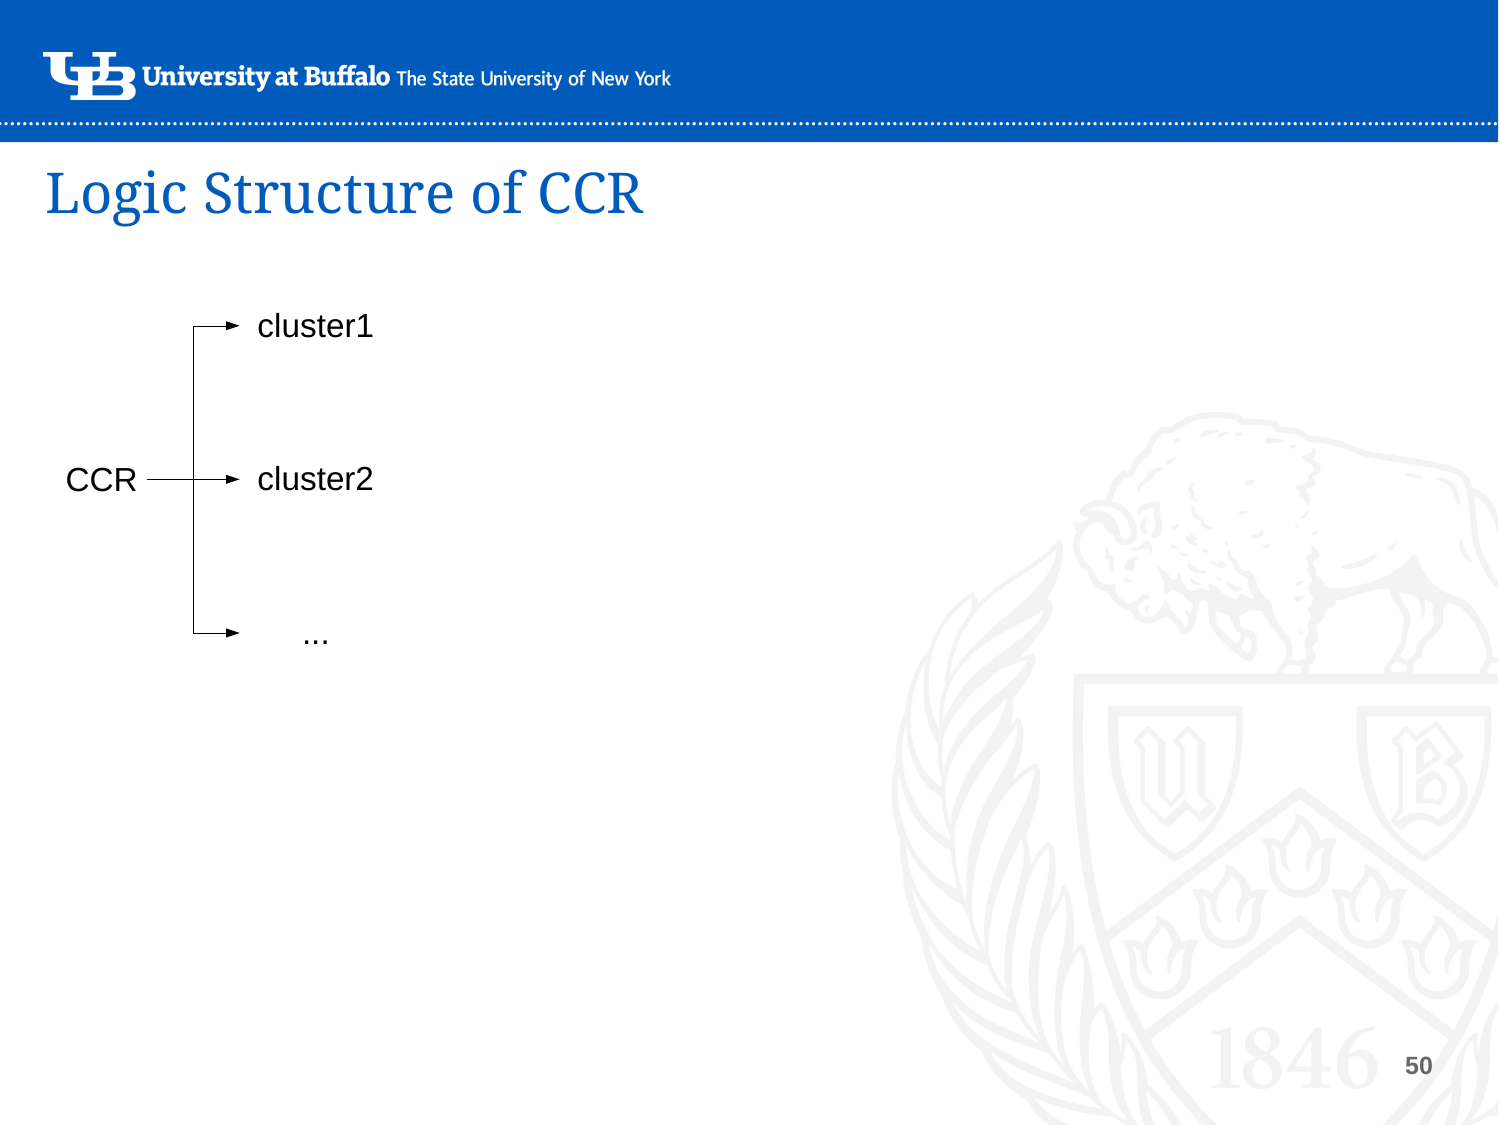

# Logic Structure of CCR
cluster1
cluster2
CCR
...